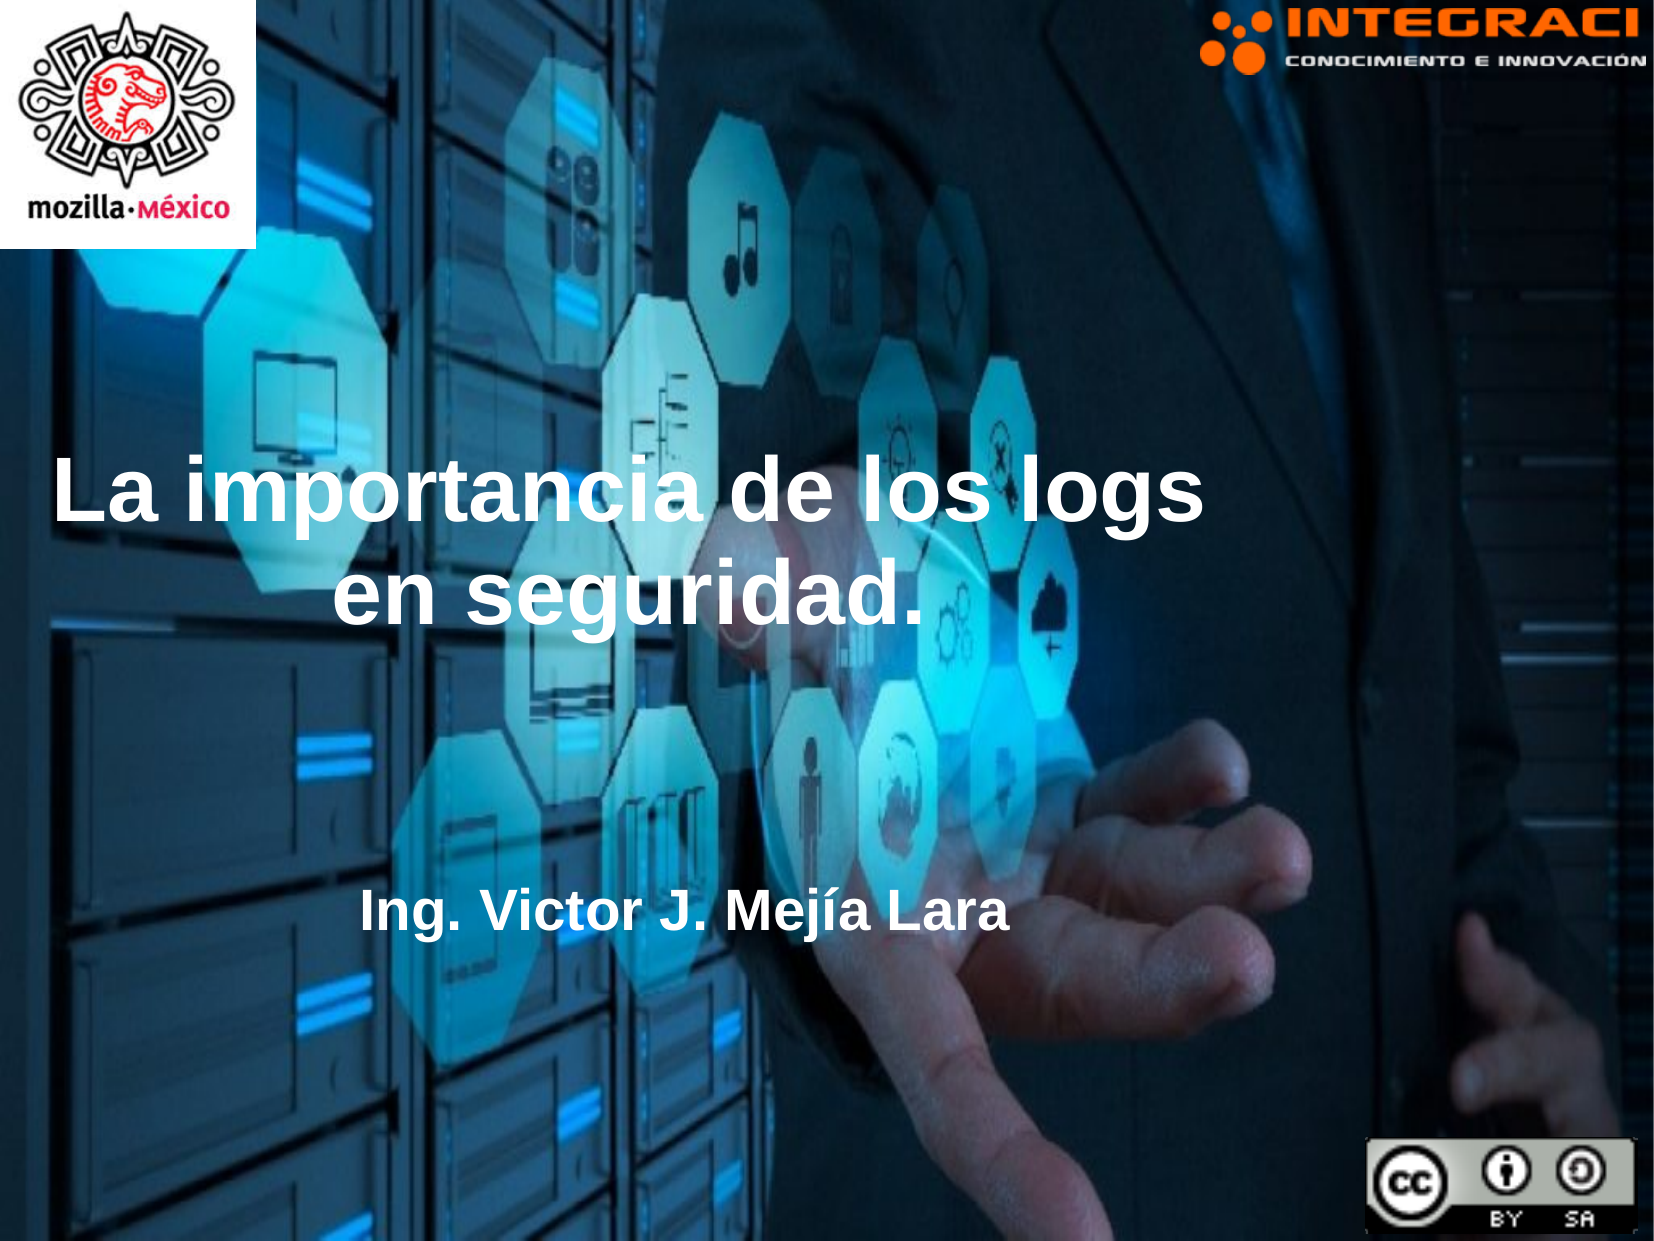

# La importancia de los logs en seguridad.
Ing. Victor J. Mejía Lara